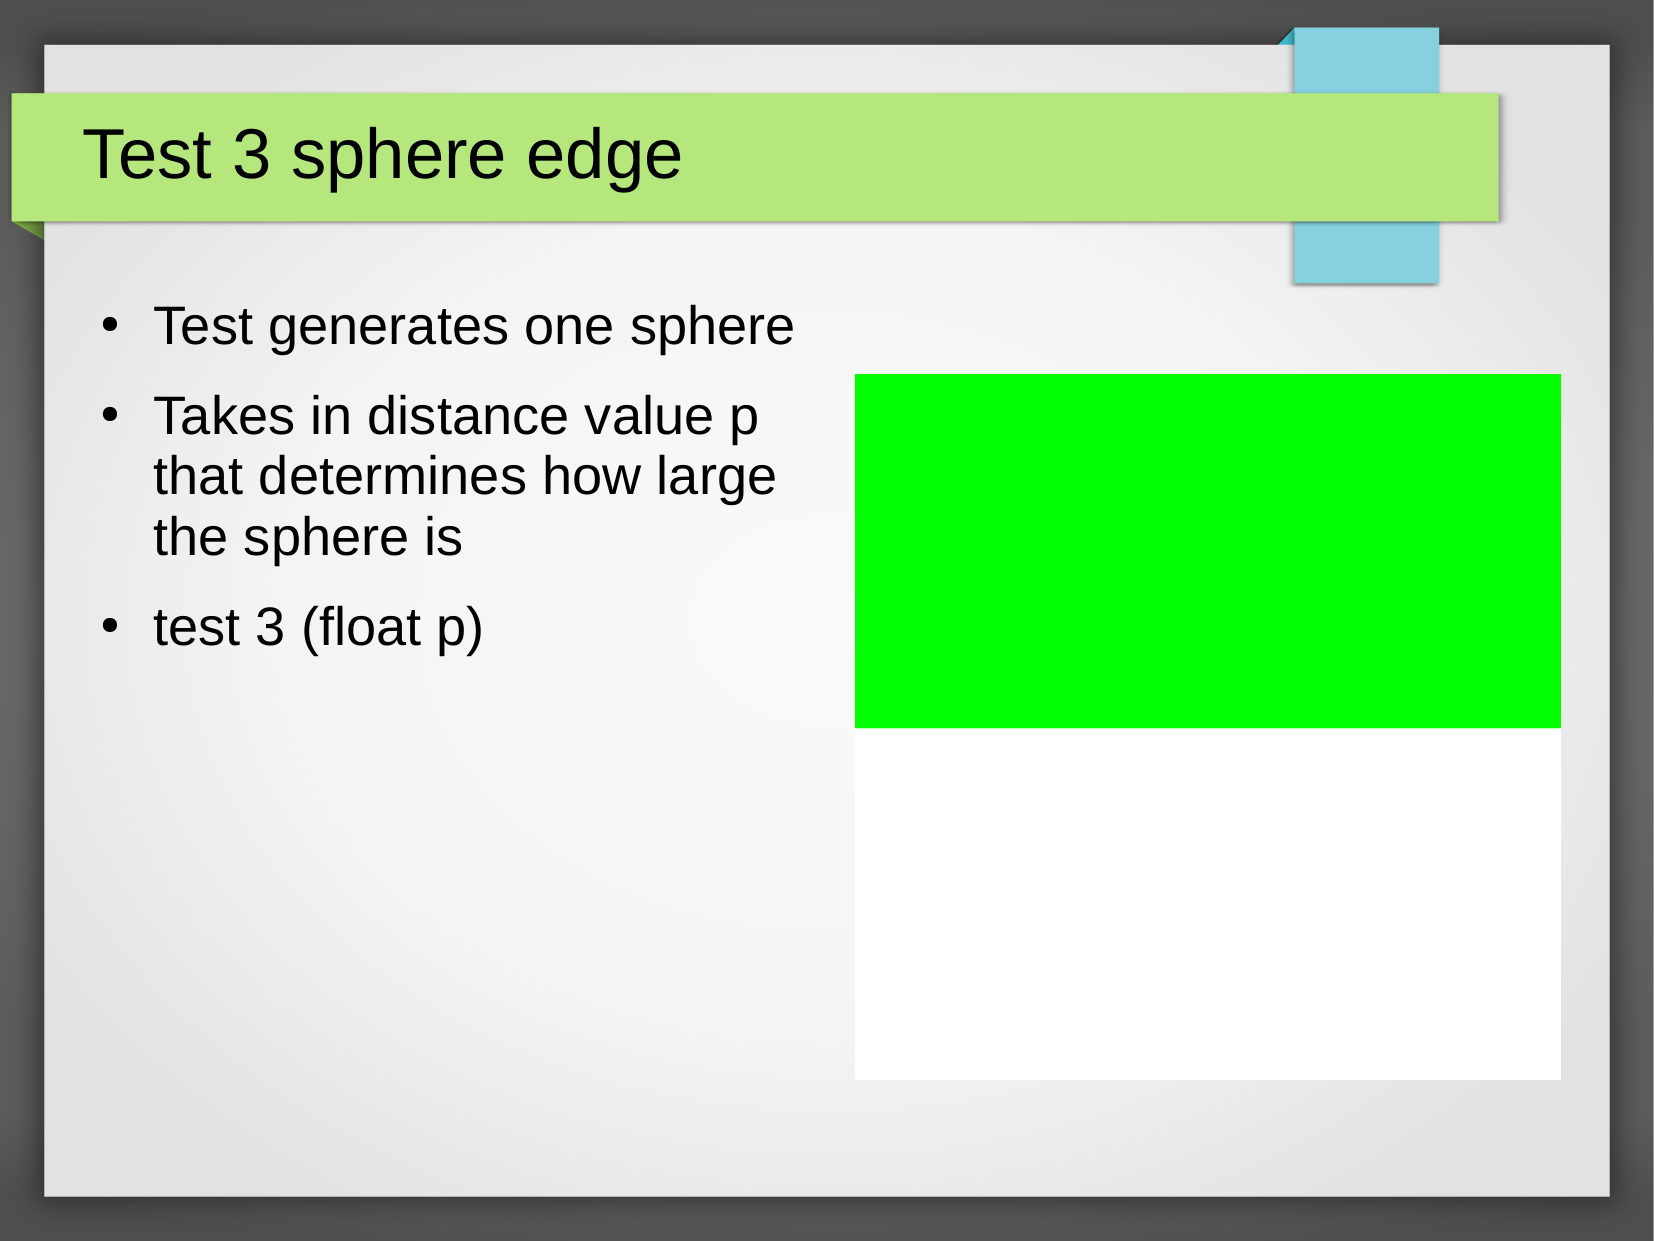

# Test 3 sphere edge
Test generates one sphere
Takes in distance value p that determines how large the sphere is
test 3 (float p)